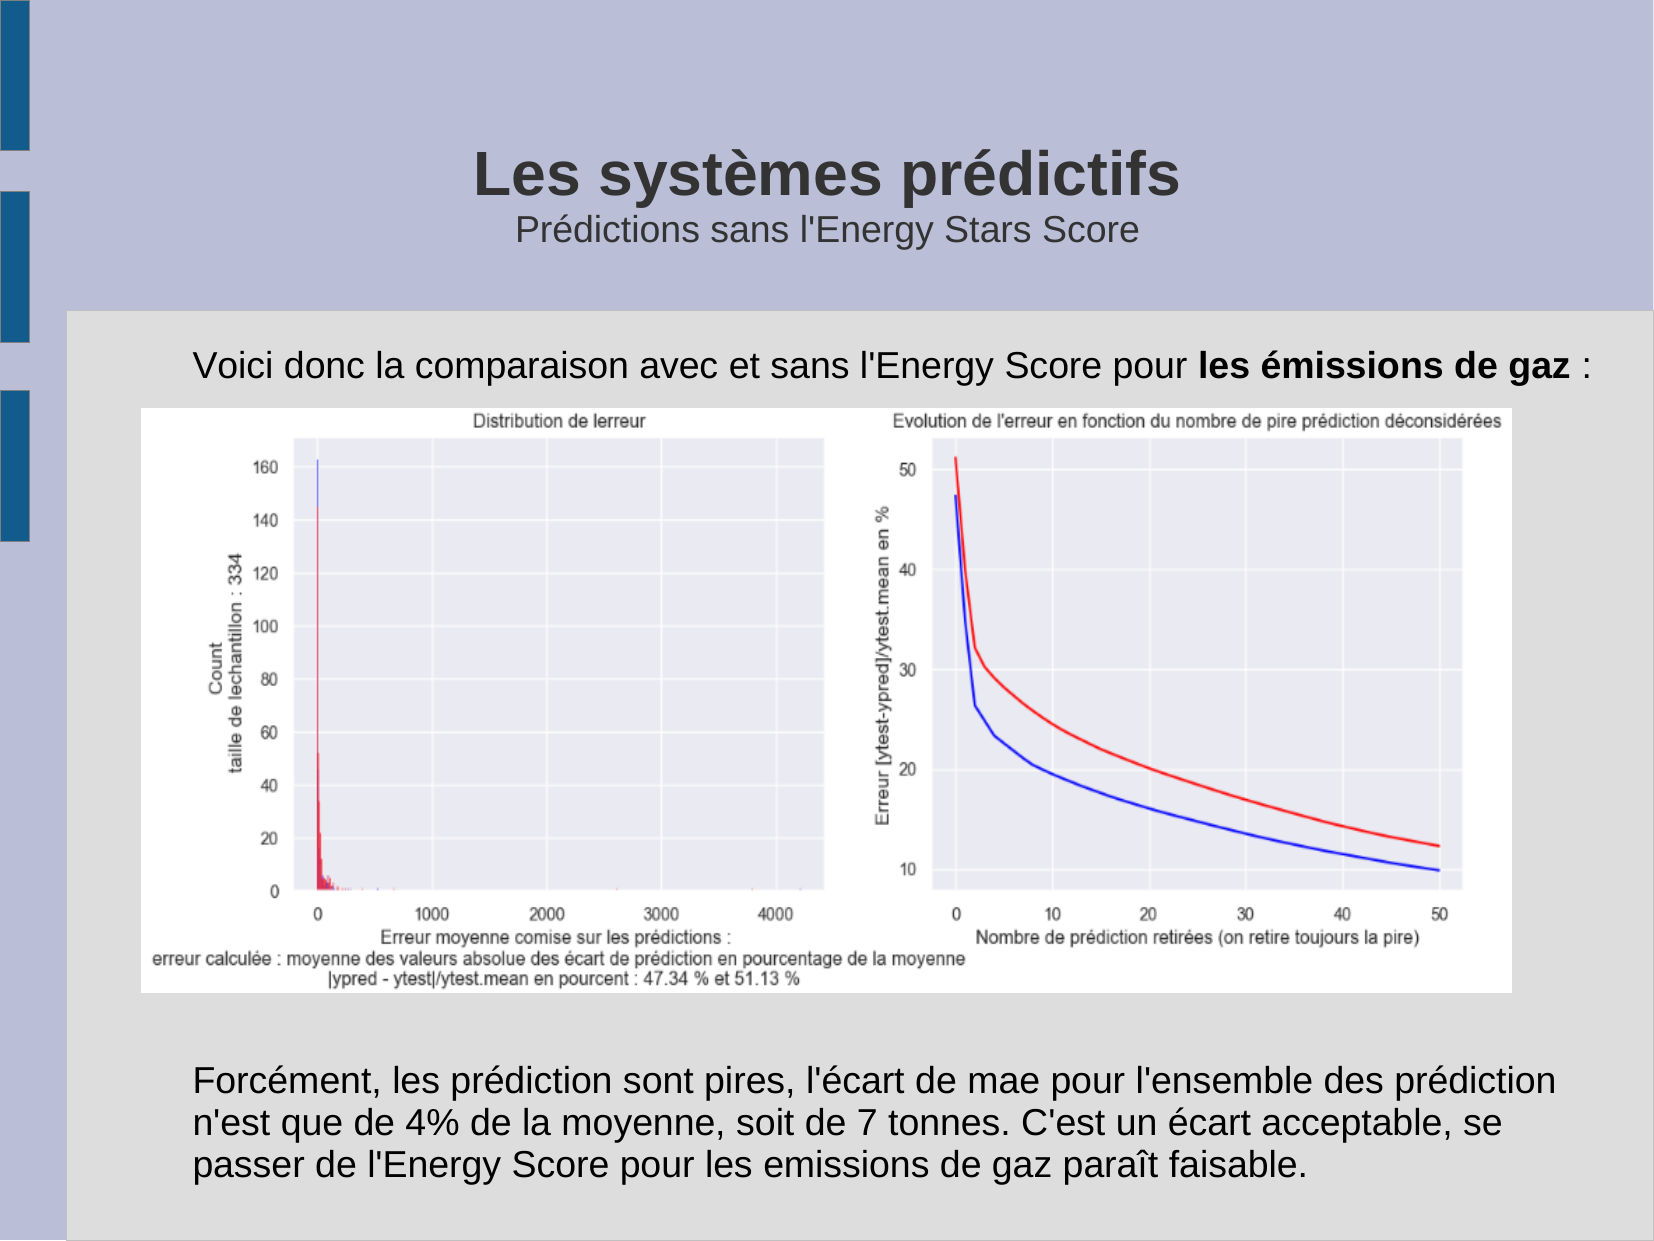

# Les systèmes prédictifs Prédictions sans l'Energy Stars Score
Voici donc la comparaison avec et sans l'Energy Score pour les émissions de gaz :
Forcément, les prédiction sont pires, l'écart de mae pour l'ensemble des prédiction n'est que de 4% de la moyenne, soit de 7 tonnes. C'est un écart acceptable, se passer de l'Energy Score pour les emissions de gaz paraît faisable.